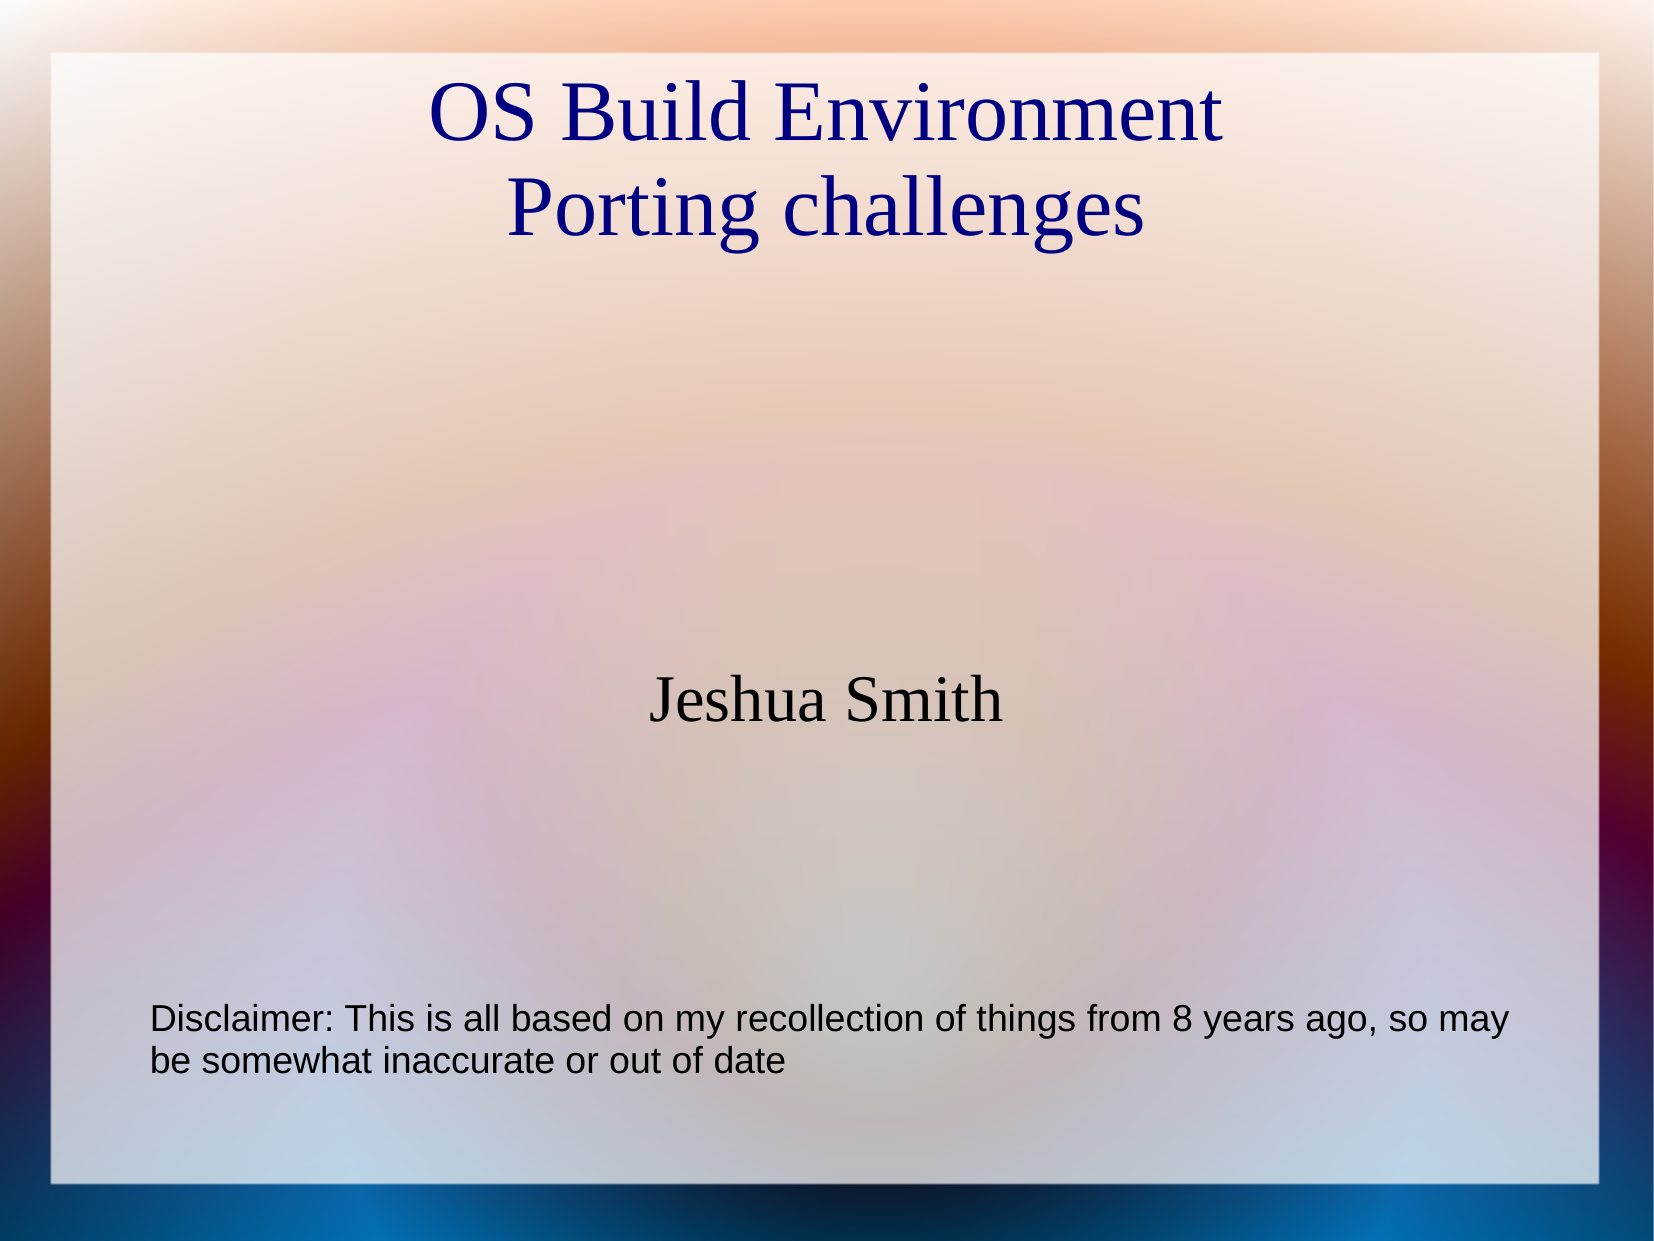

# OS Build Environment Porting challenges
Jeshua Smith
Disclaimer: This is all based on my recollection of things from 8 years ago, so may
be somewhat inaccurate or out of date